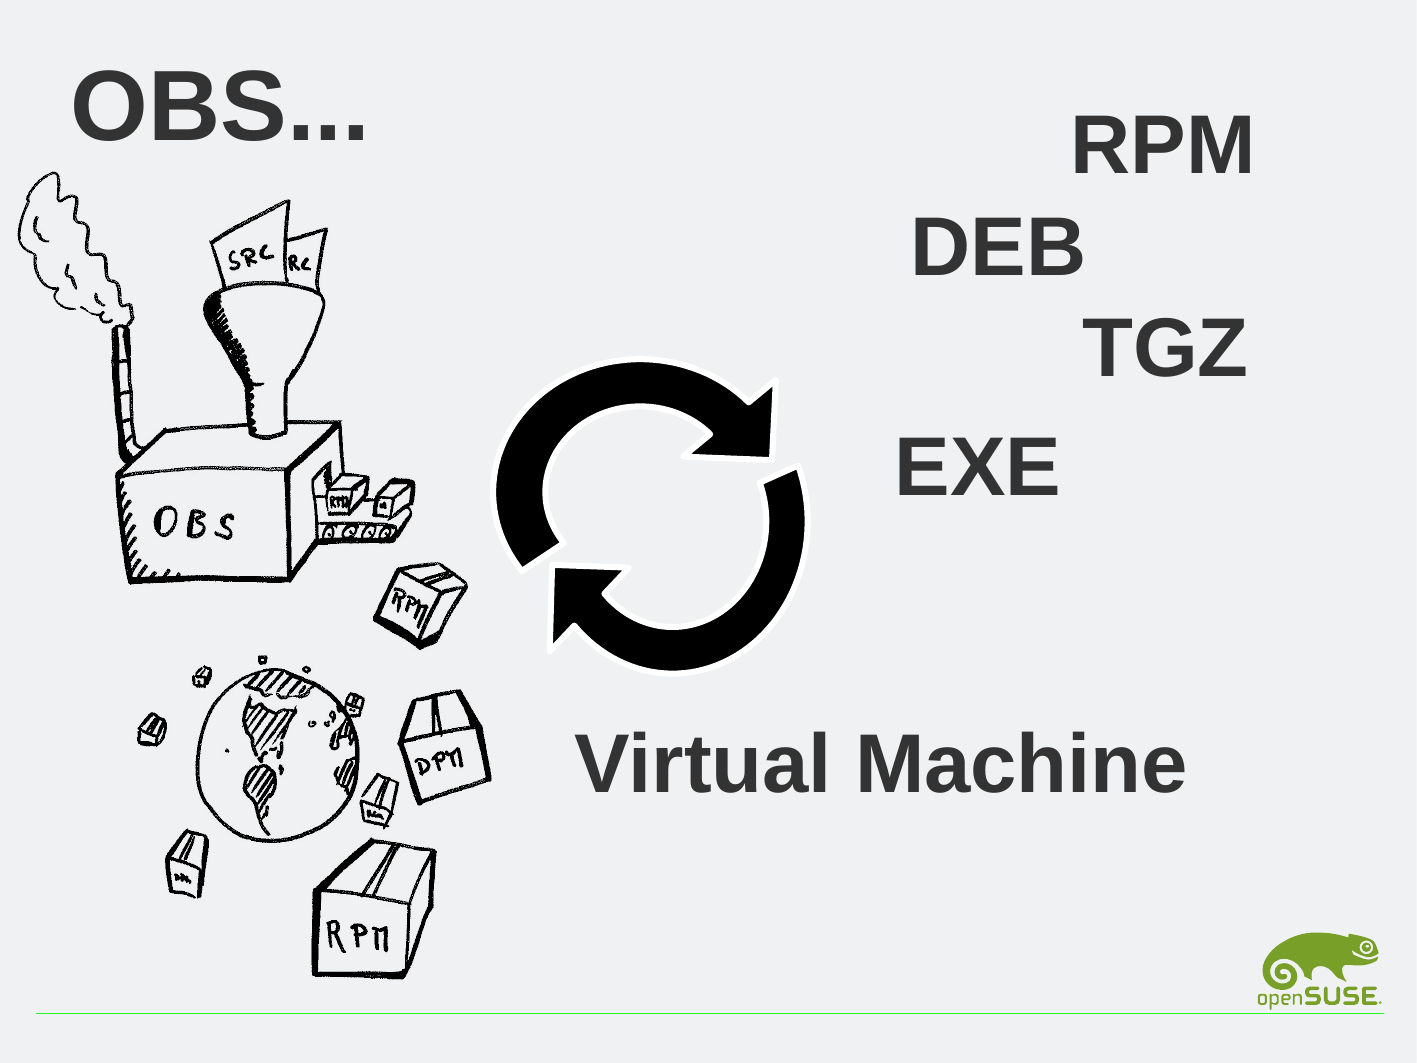

# OBS...
RPM
DEB
TGZ
EXE
Virtual Machine